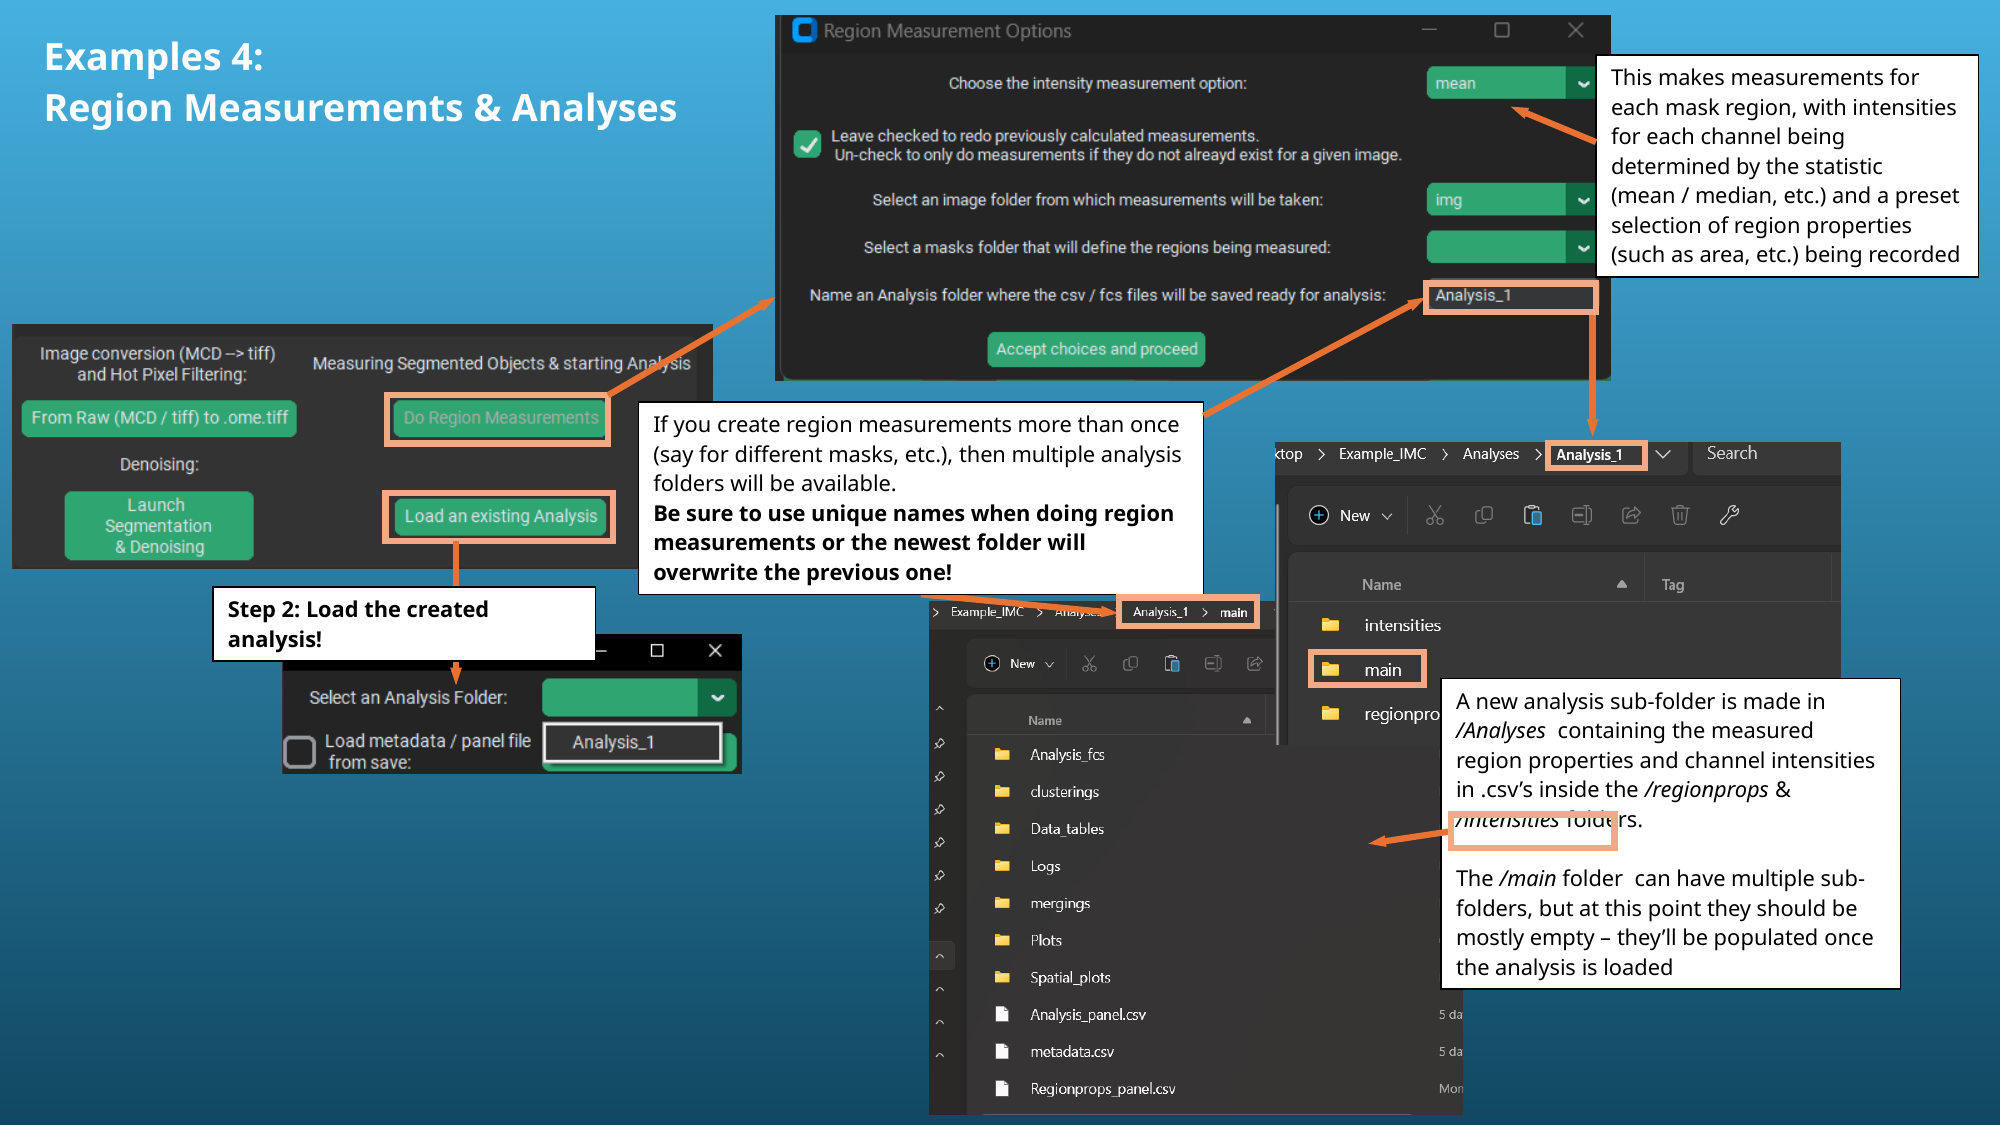

Examples 4:
Region Measurements & Analyses
This makes measurements for each mask region, with intensities for each channel being determined by the statistic (mean / median, etc.) and a preset selection of region properties (such as area, etc.) being recorded
If you create region measurements more than once (say for different masks, etc.), then multiple analysis folders will be available.
Be sure to use unique names when doing region measurements or the newest folder will overwrite the previous one!
Step 2: Load the created analysis!
A new analysis sub-folder is made in /Analyses containing the measured region properties and channel intensities in .csv’s inside the /regionprops & /intensities folders.
The /main folder can have multiple sub-folders, but at this point they should be mostly empty – they’ll be populated once the analysis is loaded